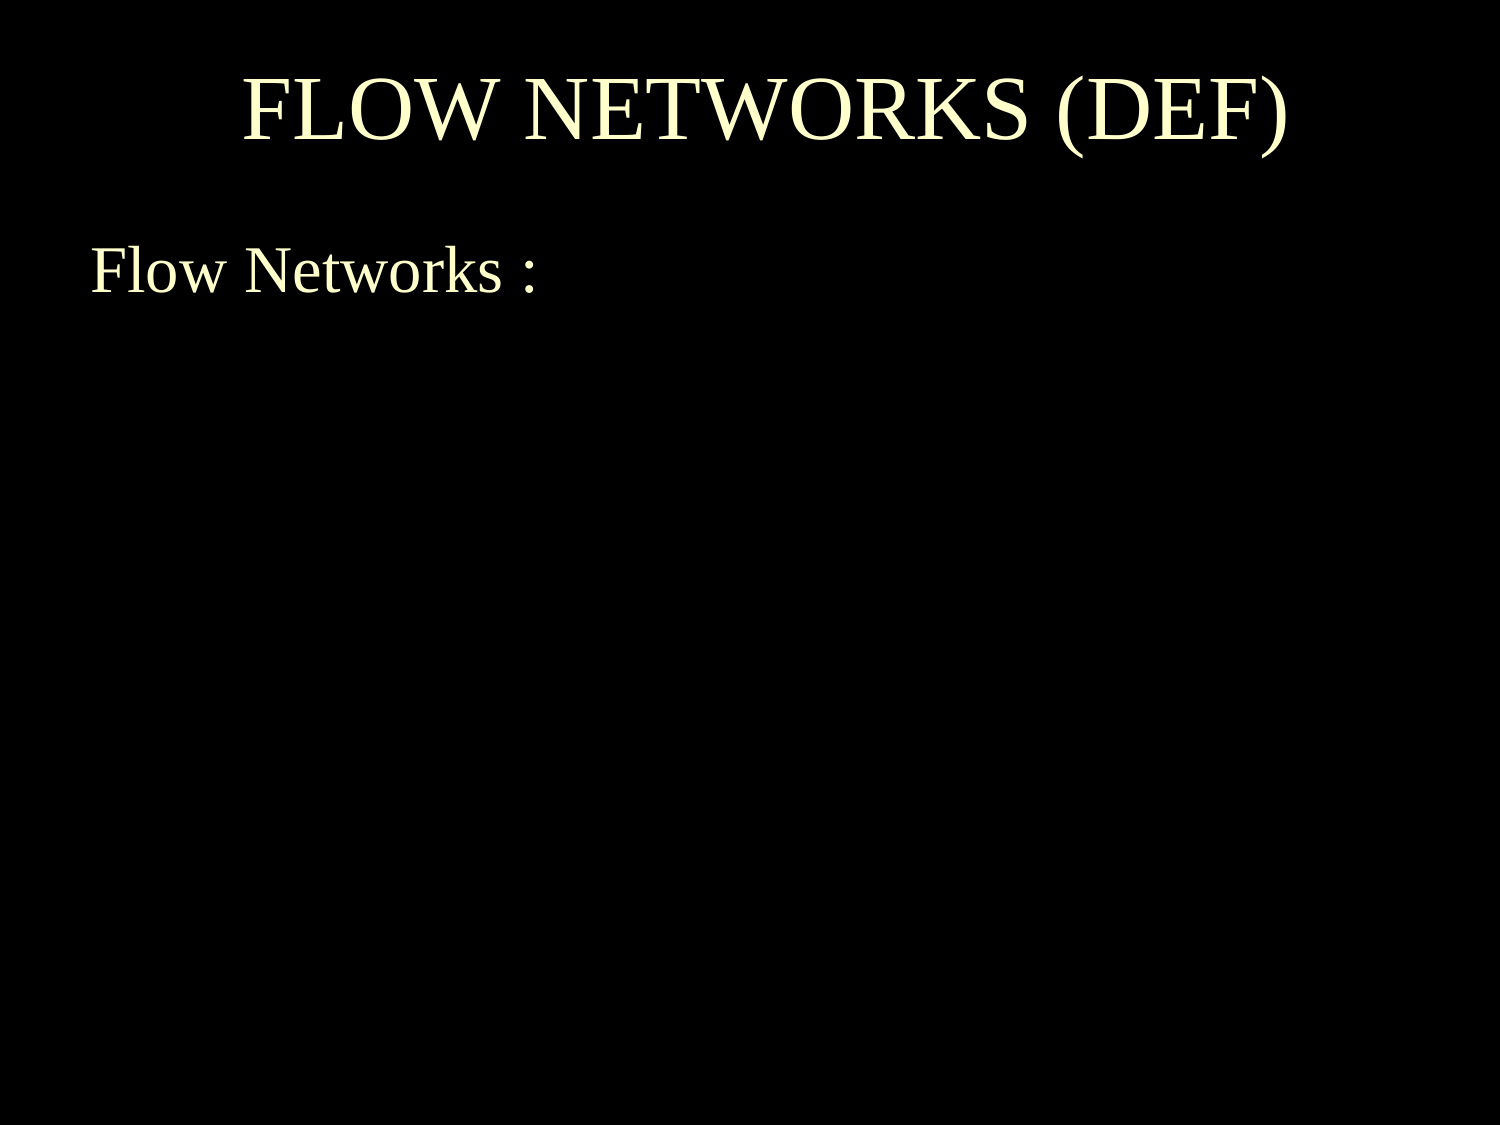

# FLOW NETWORKS (DEF)
Flow Networks :